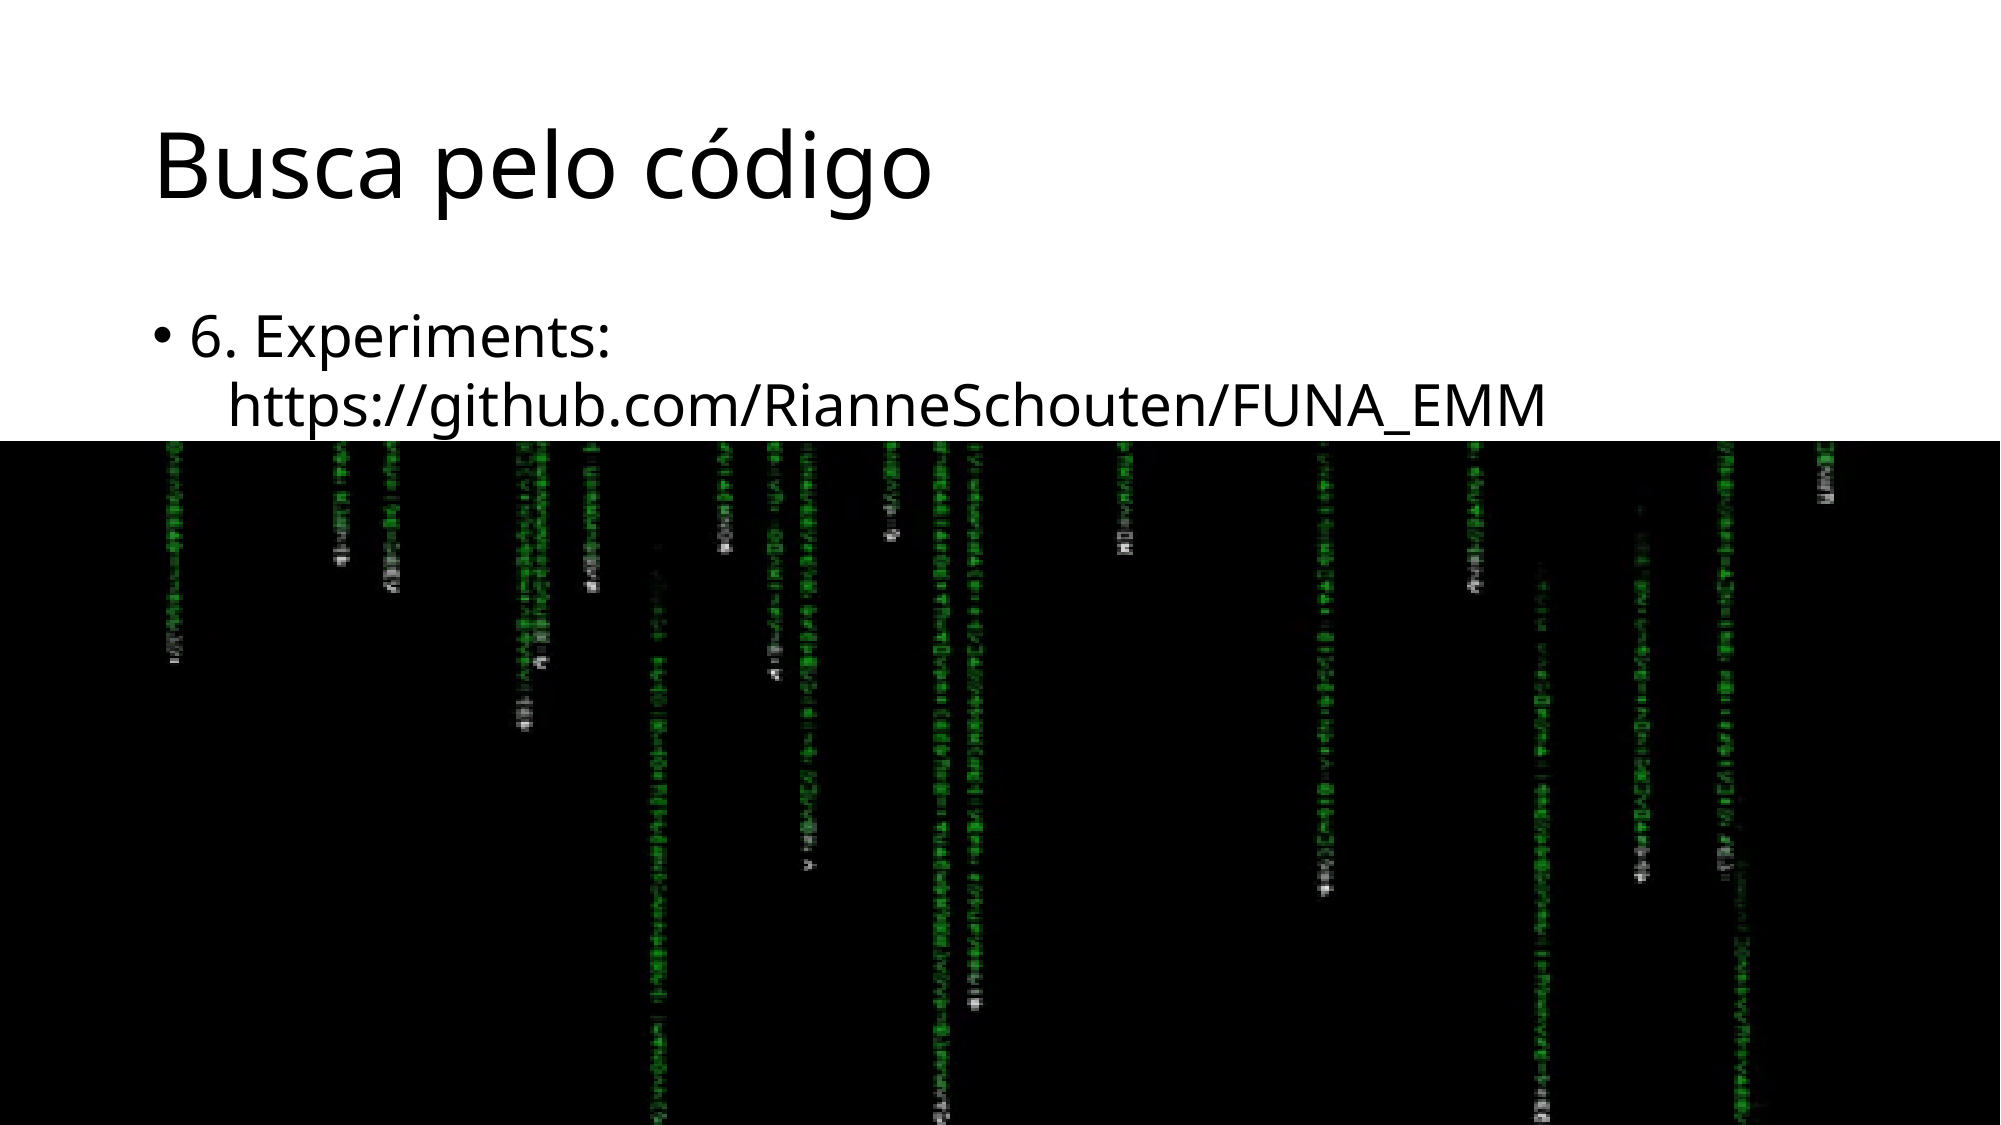

# Busca pelo código
6. Experiments: https://github.com/RianneSchouten/FUNA_EMM